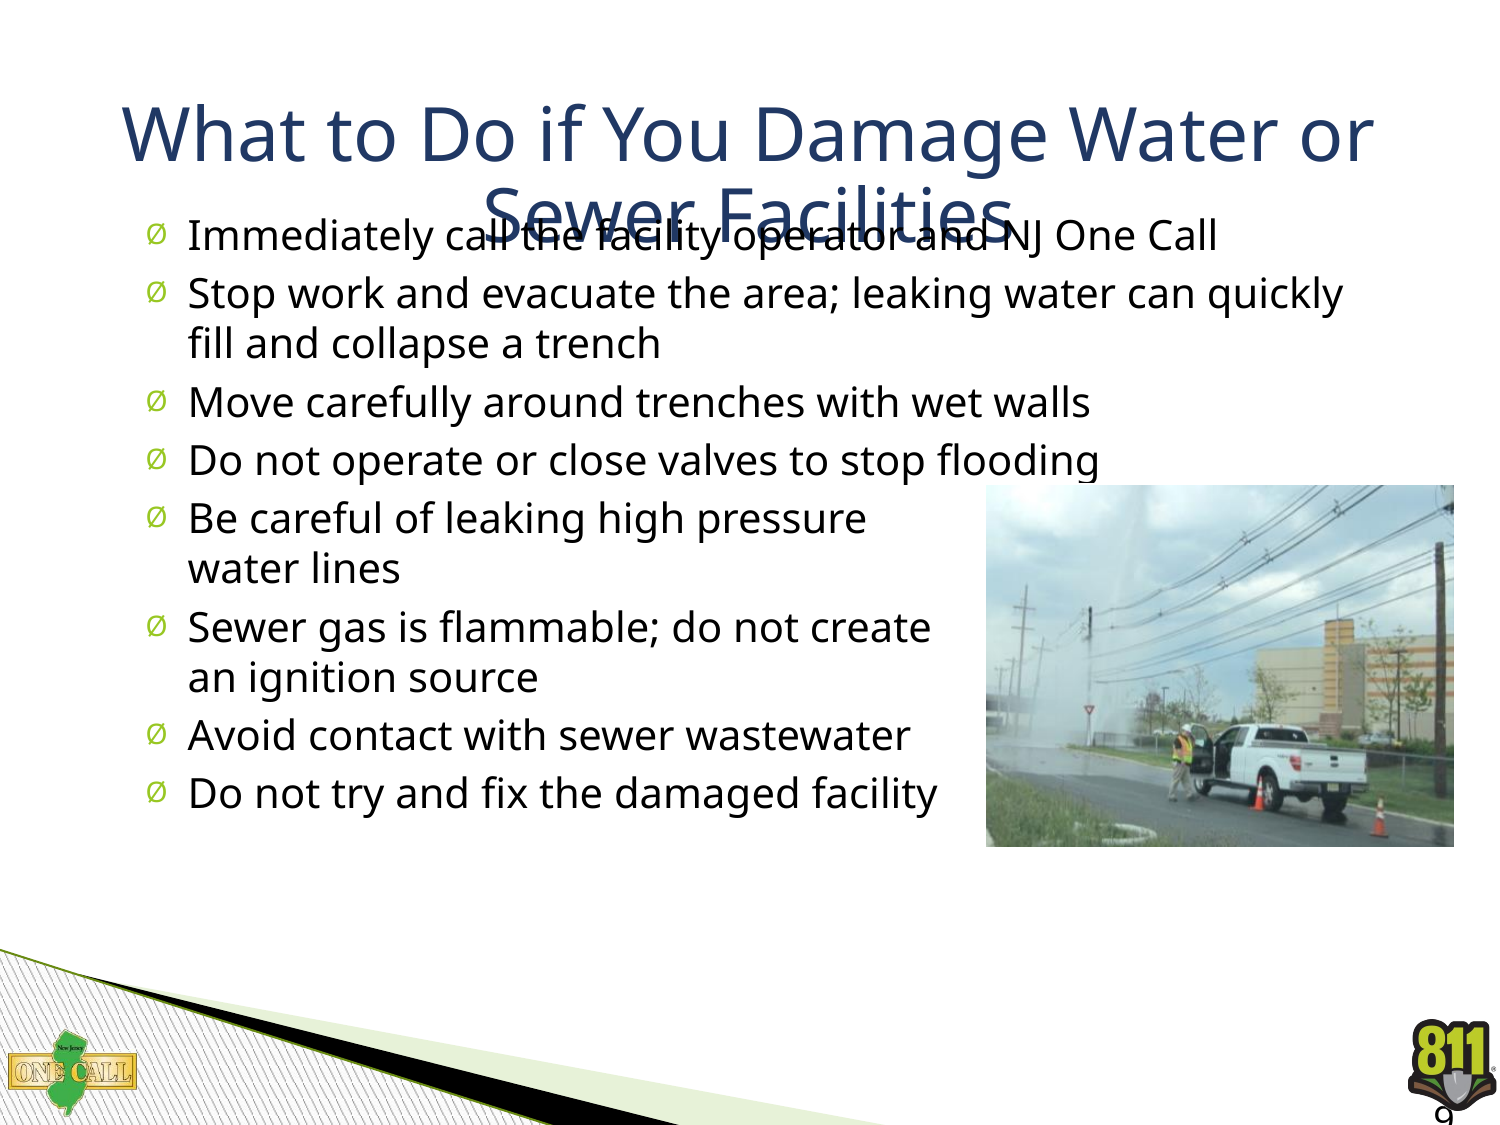

What to Do if You Damage Water or Sewer Facilities
# Immediately call the facility operator and NJ One Call
Stop work and evacuate the area; leaking water can quickly fill and collapse a trench
Move carefully around trenches with wet walls
Do not operate or close valves to stop flooding
Be careful of leaking high pressure
water lines
Sewer gas is flammable; do not create
an ignition source
Avoid contact with sewer wastewater
Do not try and fix the damaged facility